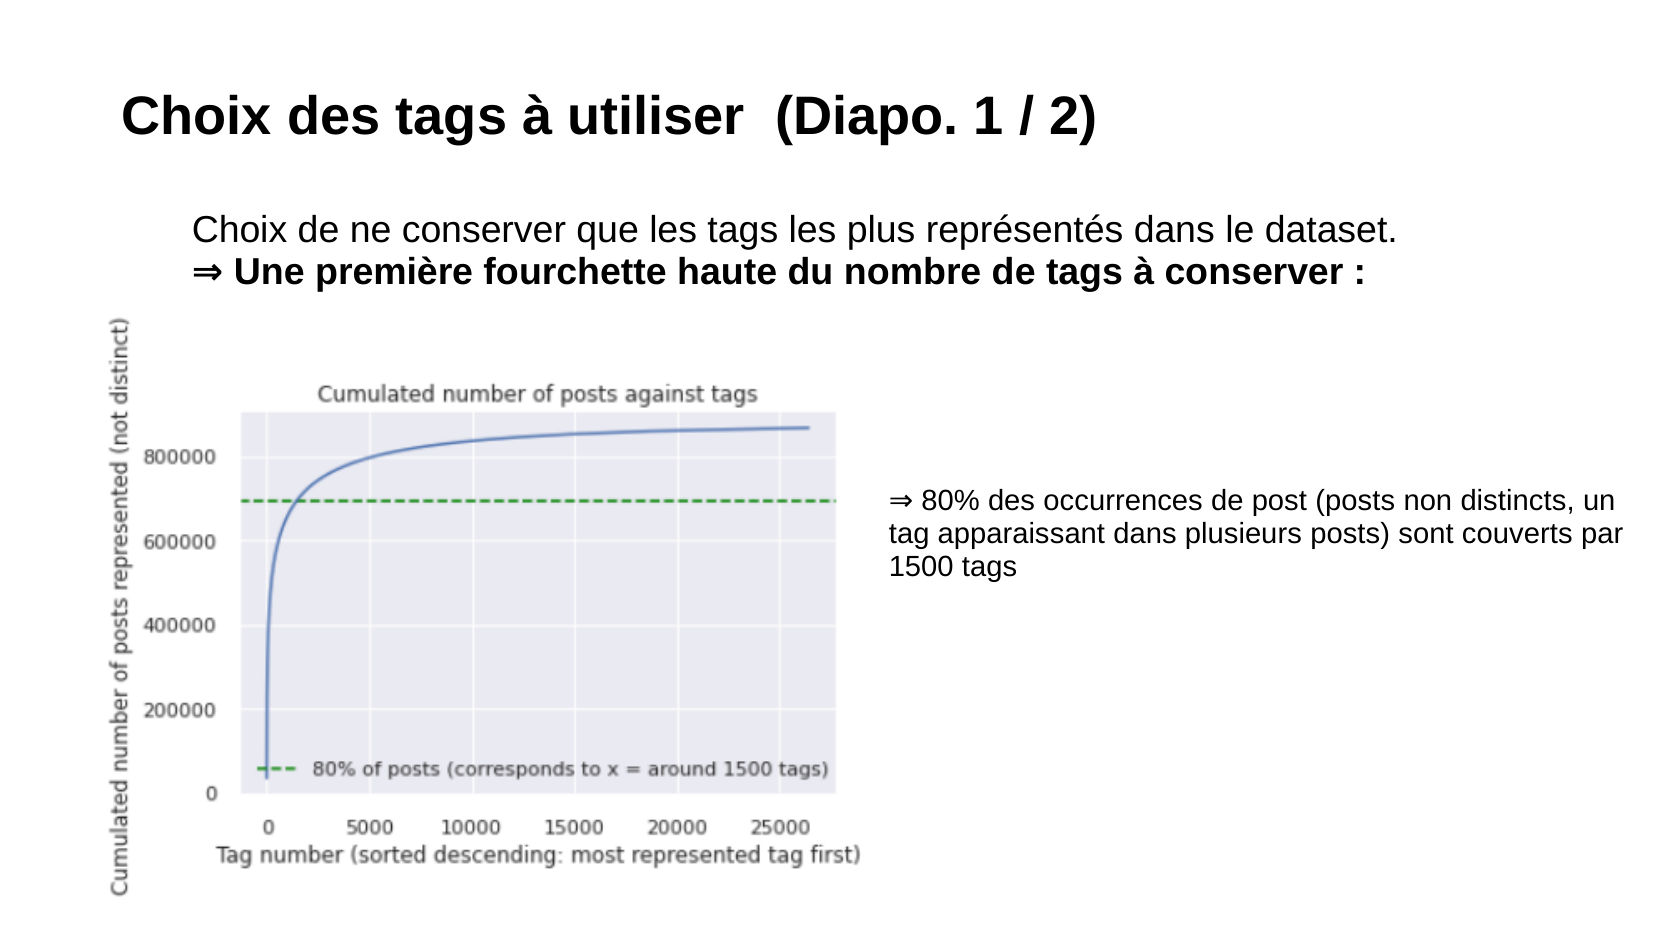

Choix des tags à utiliser (Diapo. 1 / 2)
Choix de ne conserver que les tags les plus représentés dans le dataset.
⇒ Une première fourchette haute du nombre de tags à conserver :
⇒ 80% des occurrences de post (posts non distincts, un tag apparaissant dans plusieurs posts) sont couverts par 1500 tags